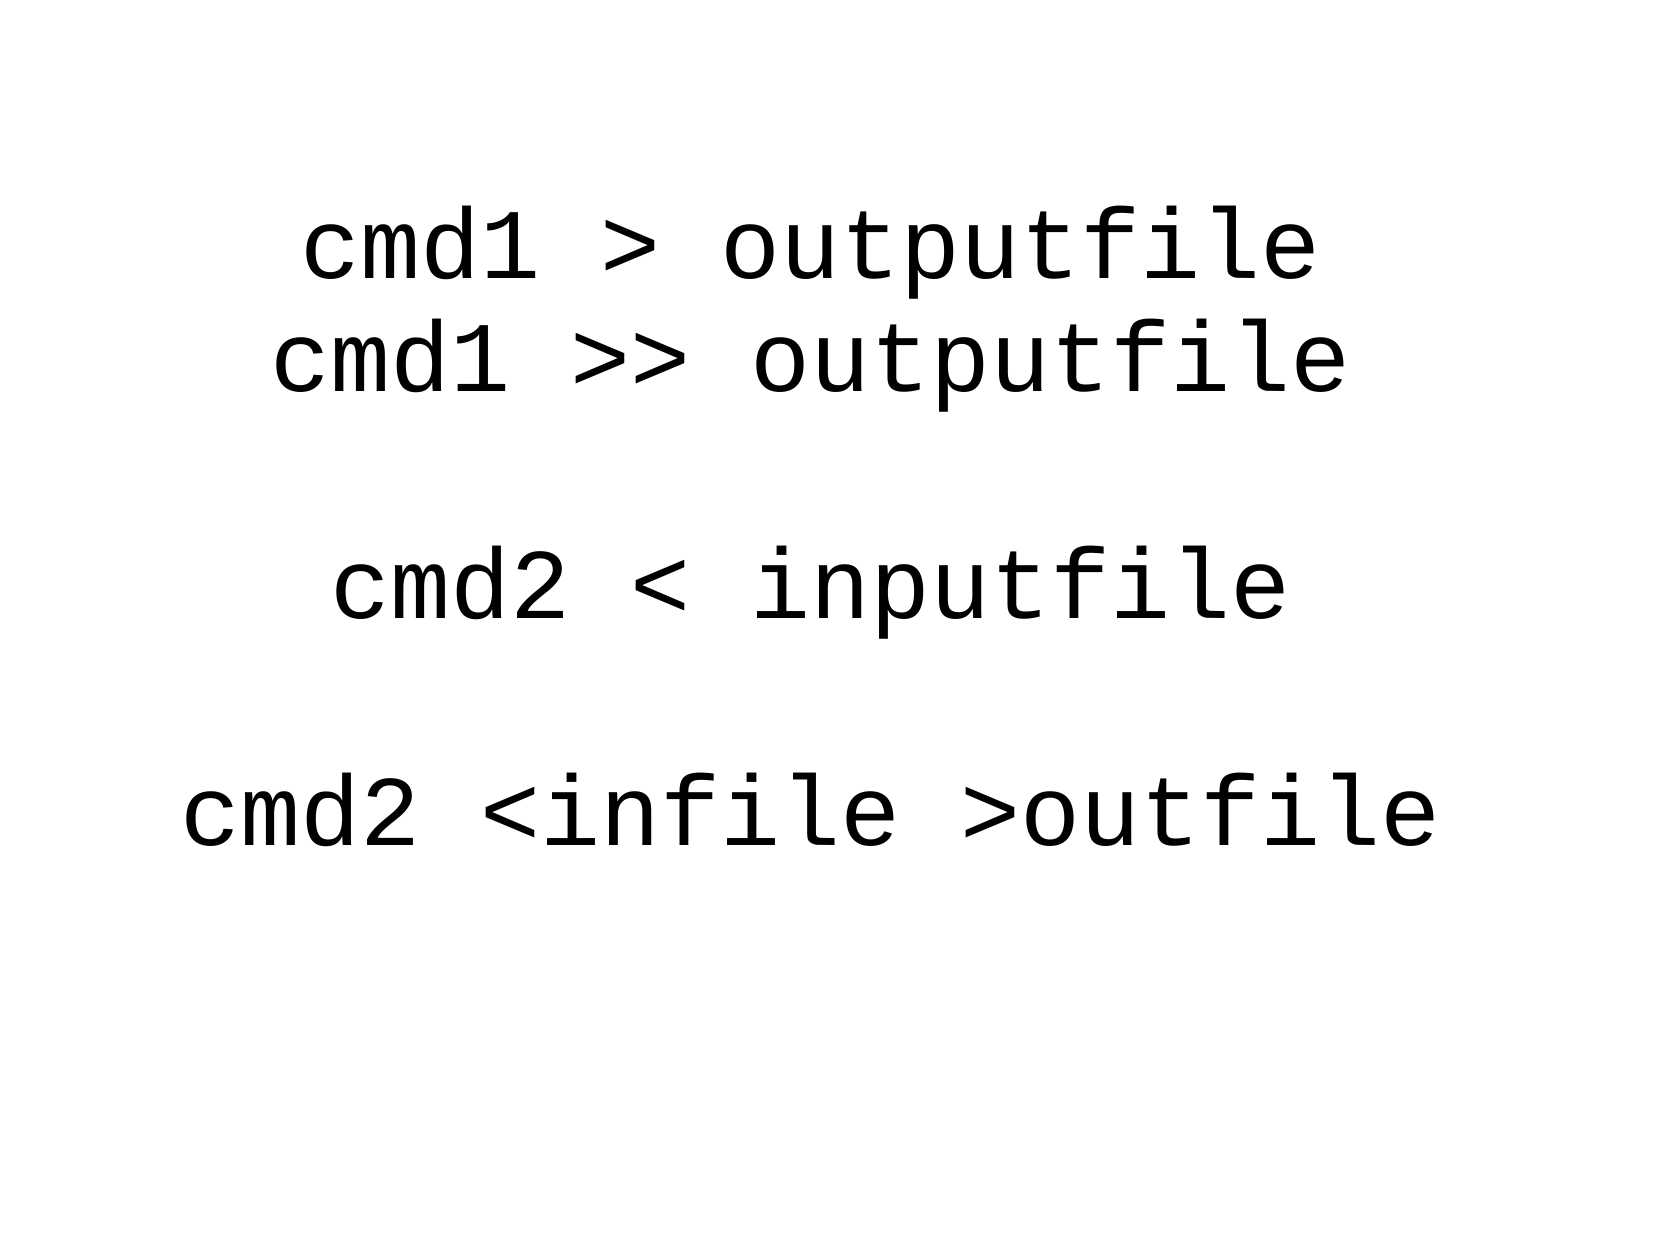

cmd1 > outputfile
cmd1 >> outputfile
cmd2 < inputfile
cmd2 <infile >outfile